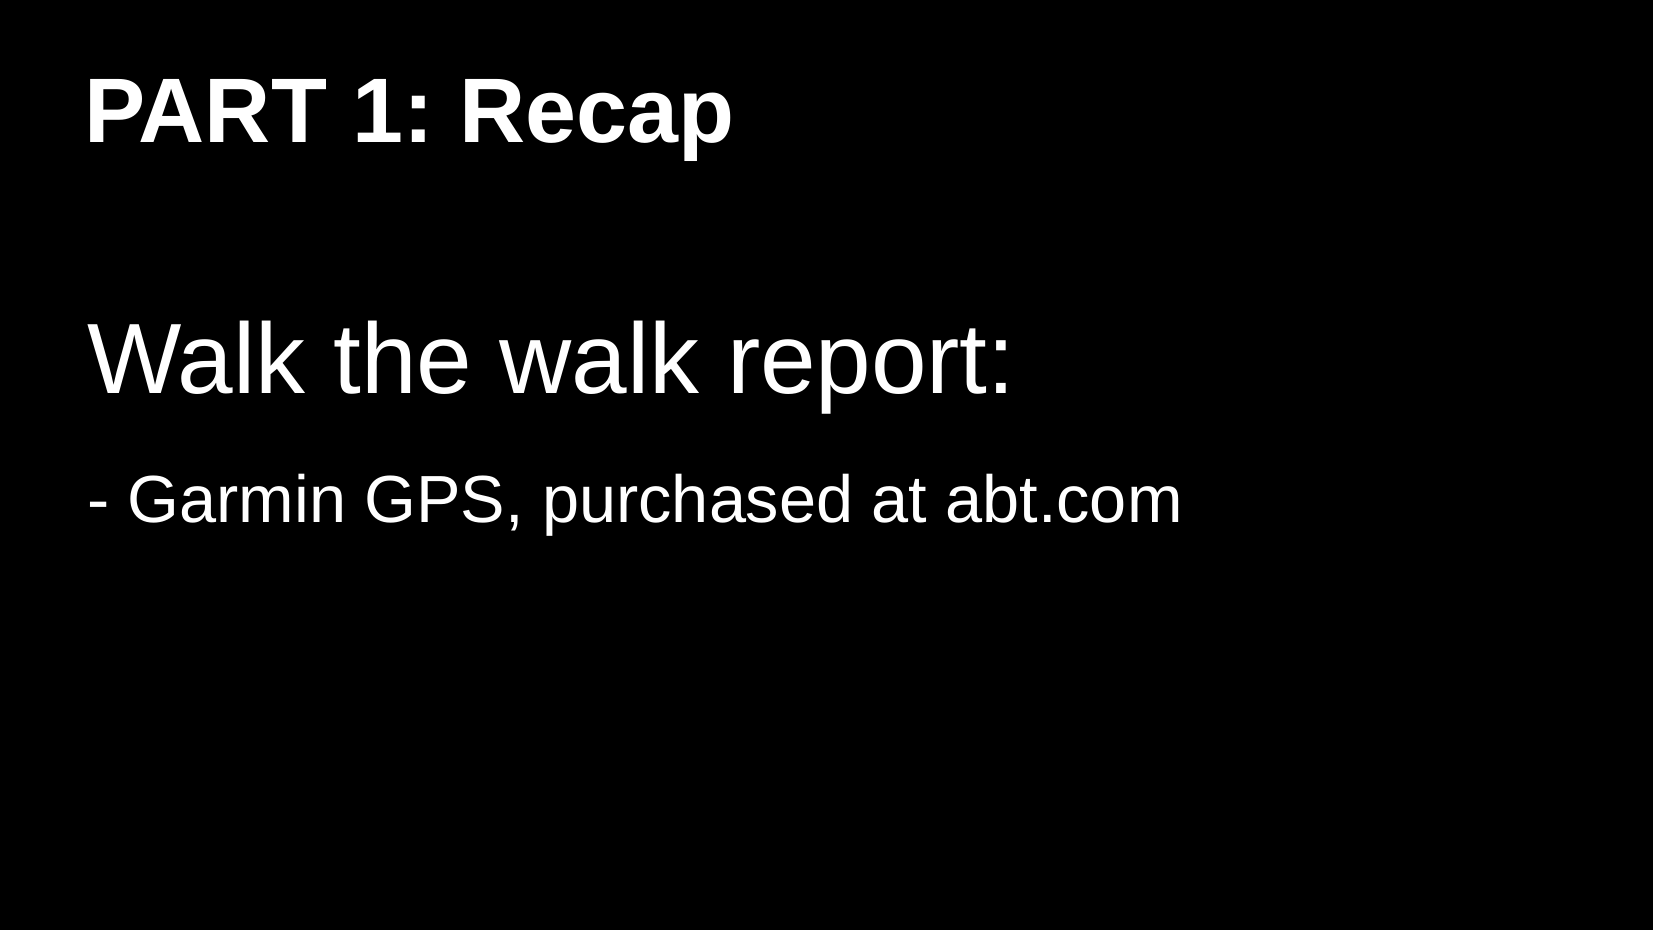

# PART 1: Recap
Walk the walk report:
- Garmin GPS, purchased at abt.com